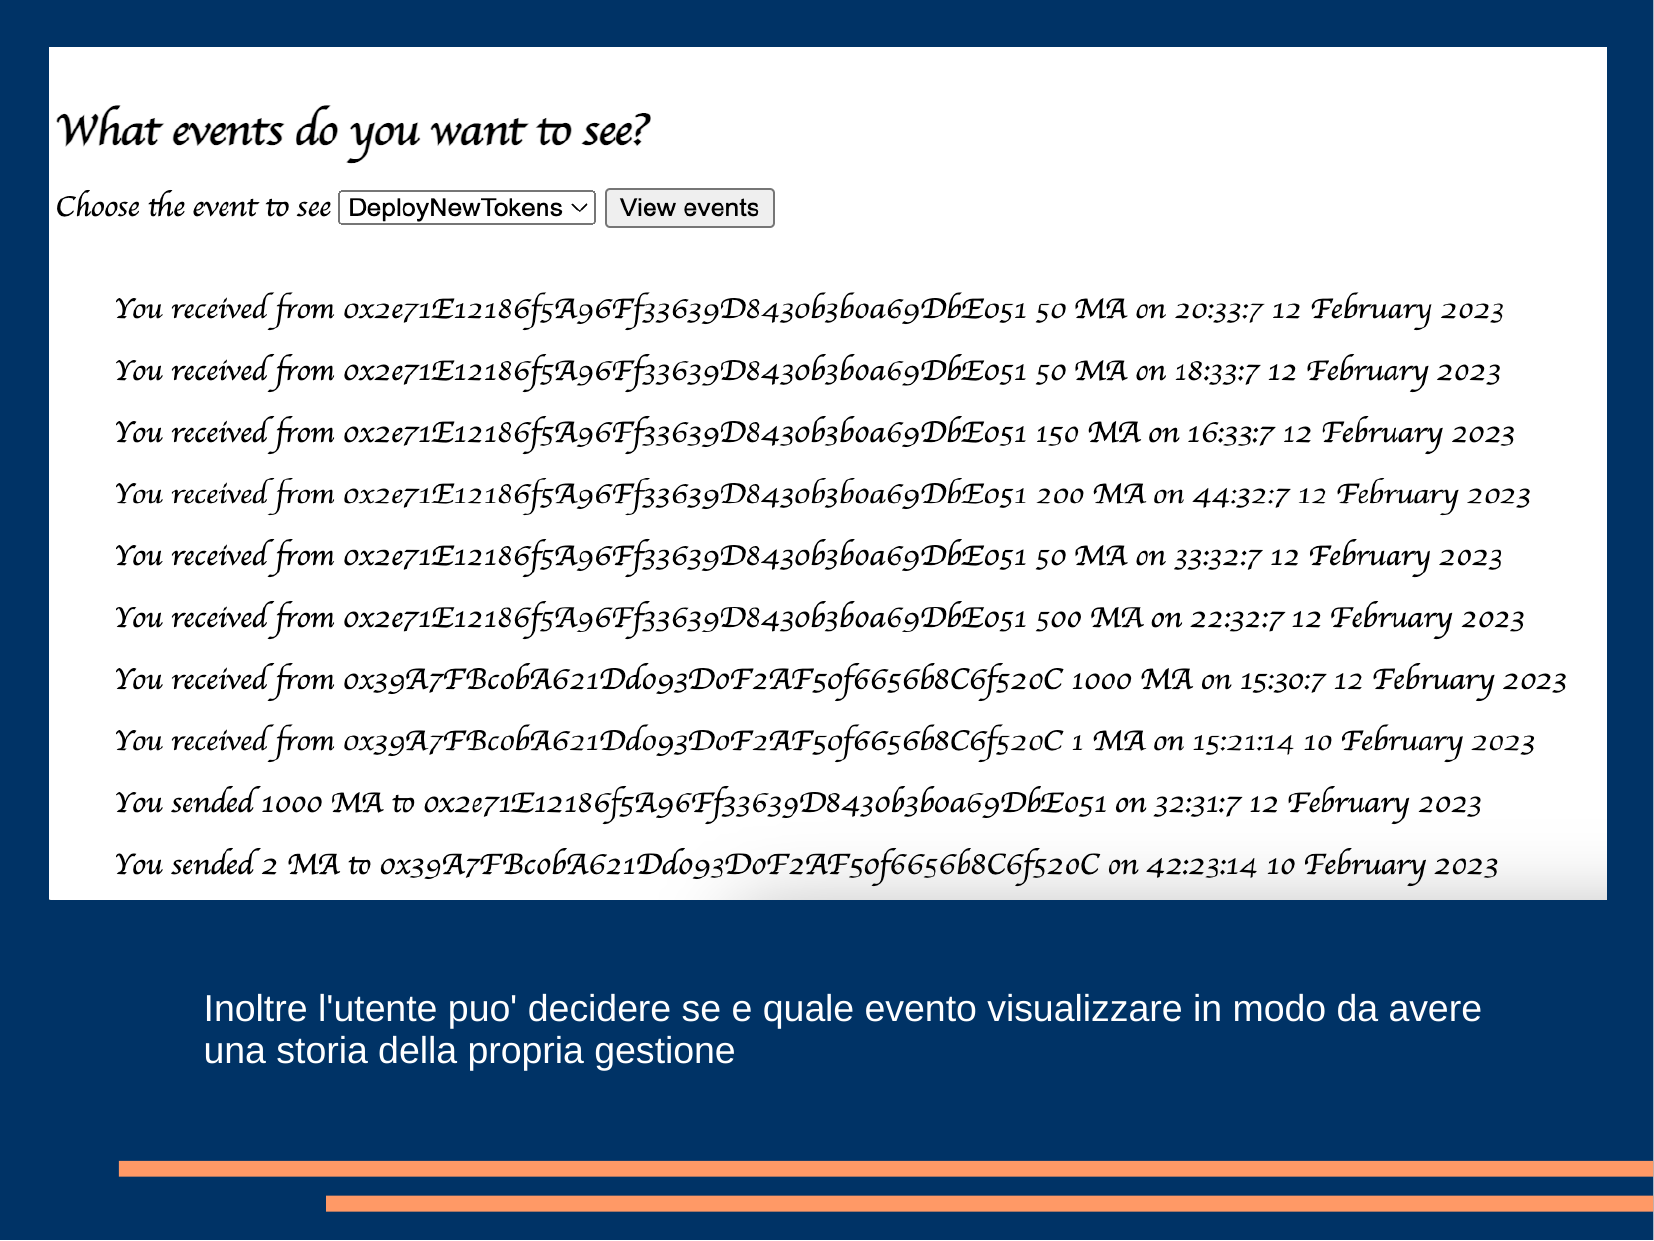

Inoltre l'utente puo' decidere se e quale evento visualizzare in modo da avere
una storia della propria gestione